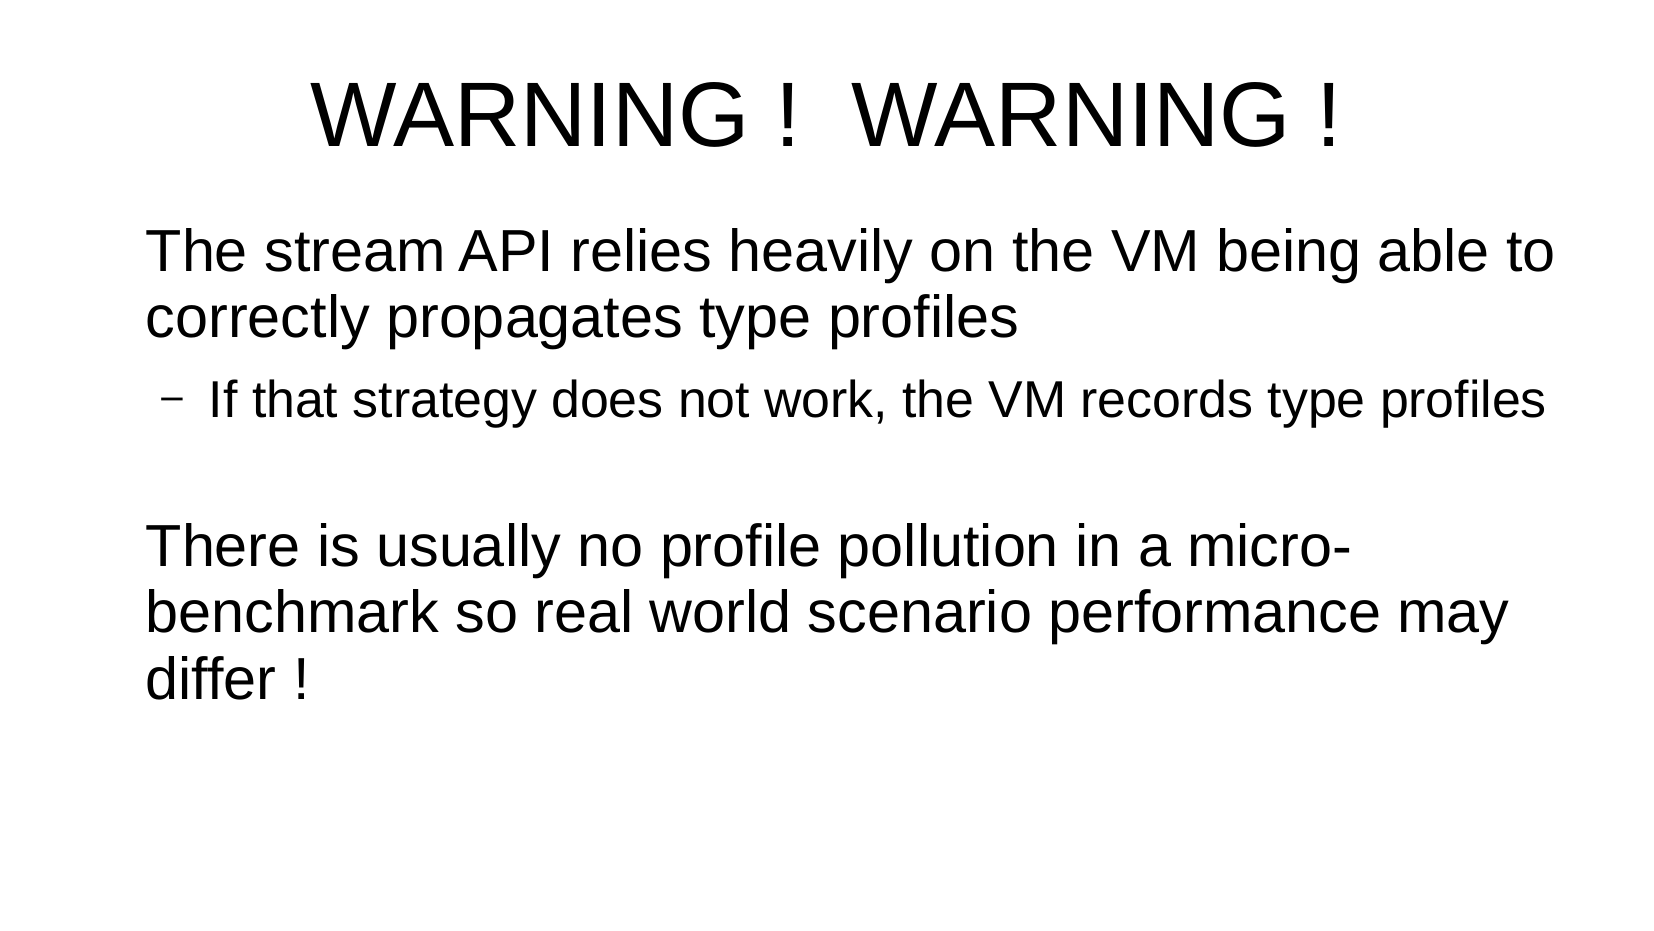

# WARNING ! WARNING !
The stream API relies heavily on the VM being able to correctly propagates type profiles
If that strategy does not work, the VM records type profiles
There is usually no profile pollution in a micro-benchmark so real world scenario performance may differ !